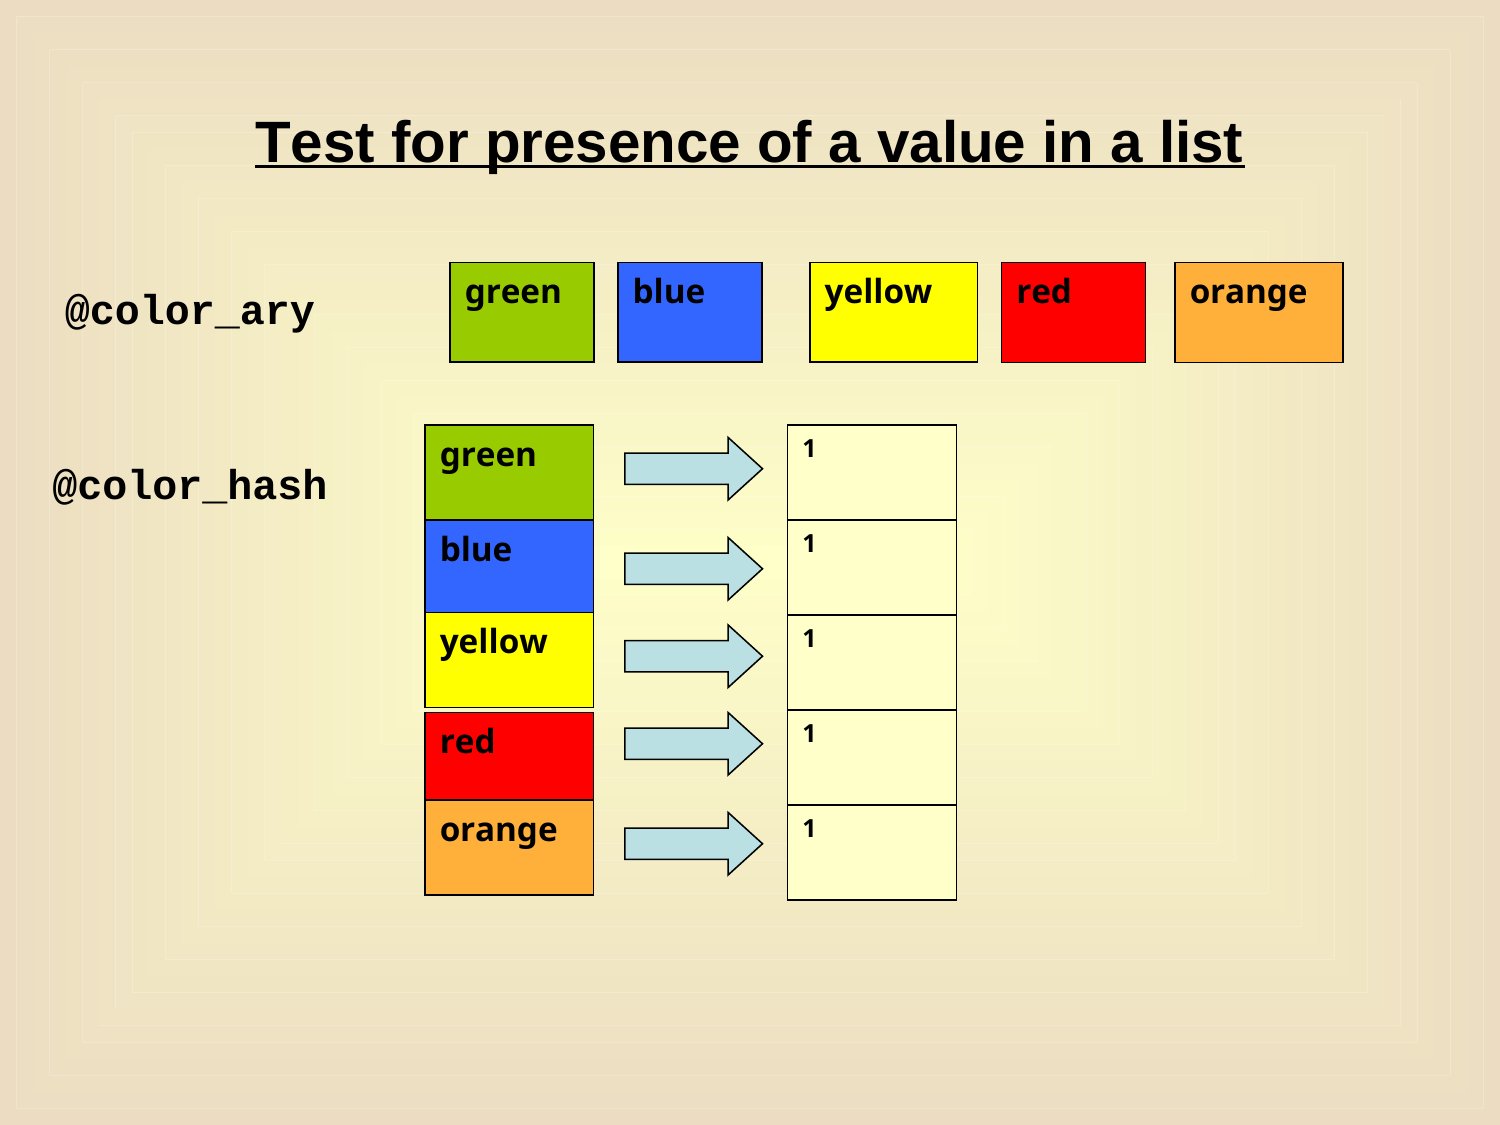

# Test for presence of a value in a list
green
blue
yellow
red
orange
@color_ary
green
1
@color_hash
blue
1
yellow
1
1
red
orange
1